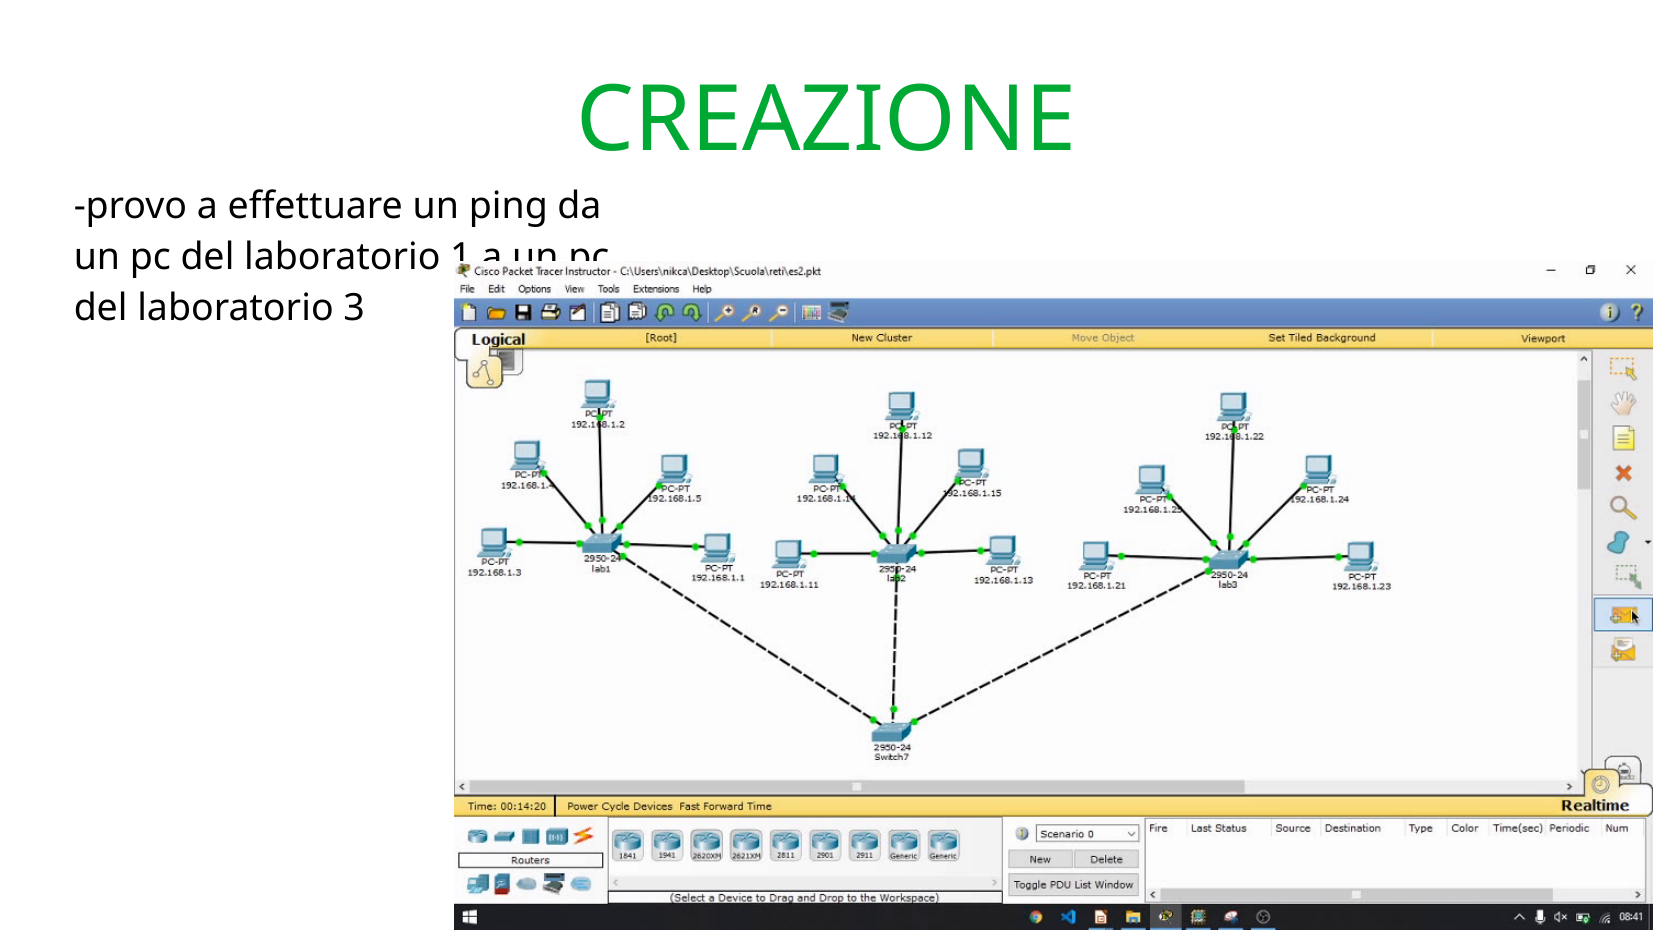

# CREAZIONE
-provo a effettuare un ping da un pc del laboratorio 1 a un pc del laboratorio 3